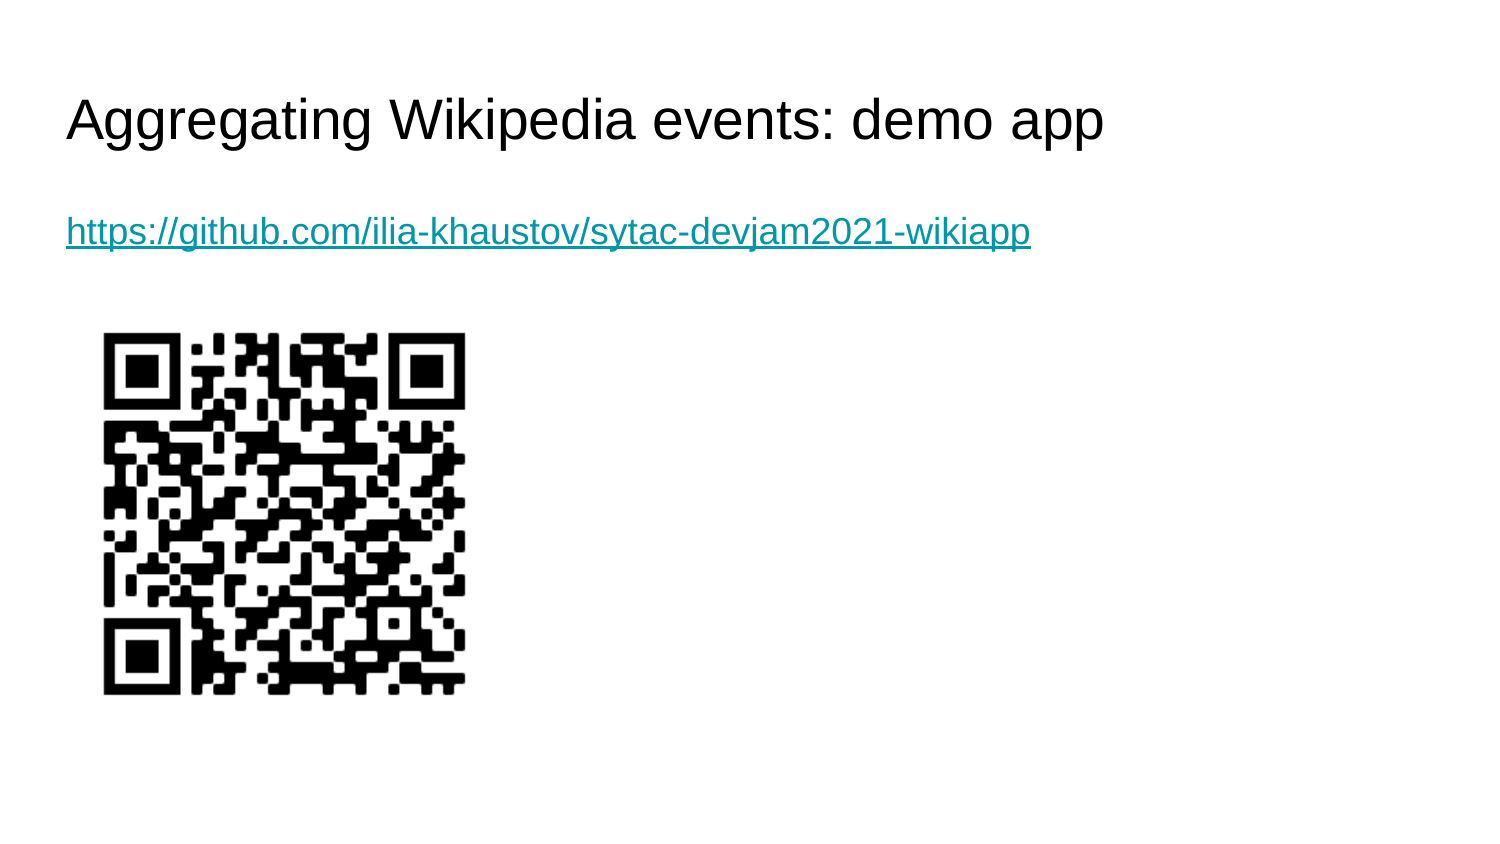

# Aggregating Wikipedia events: demo app
https://github.com/ilia-khaustov/sytac-devjam2021-wikiapp